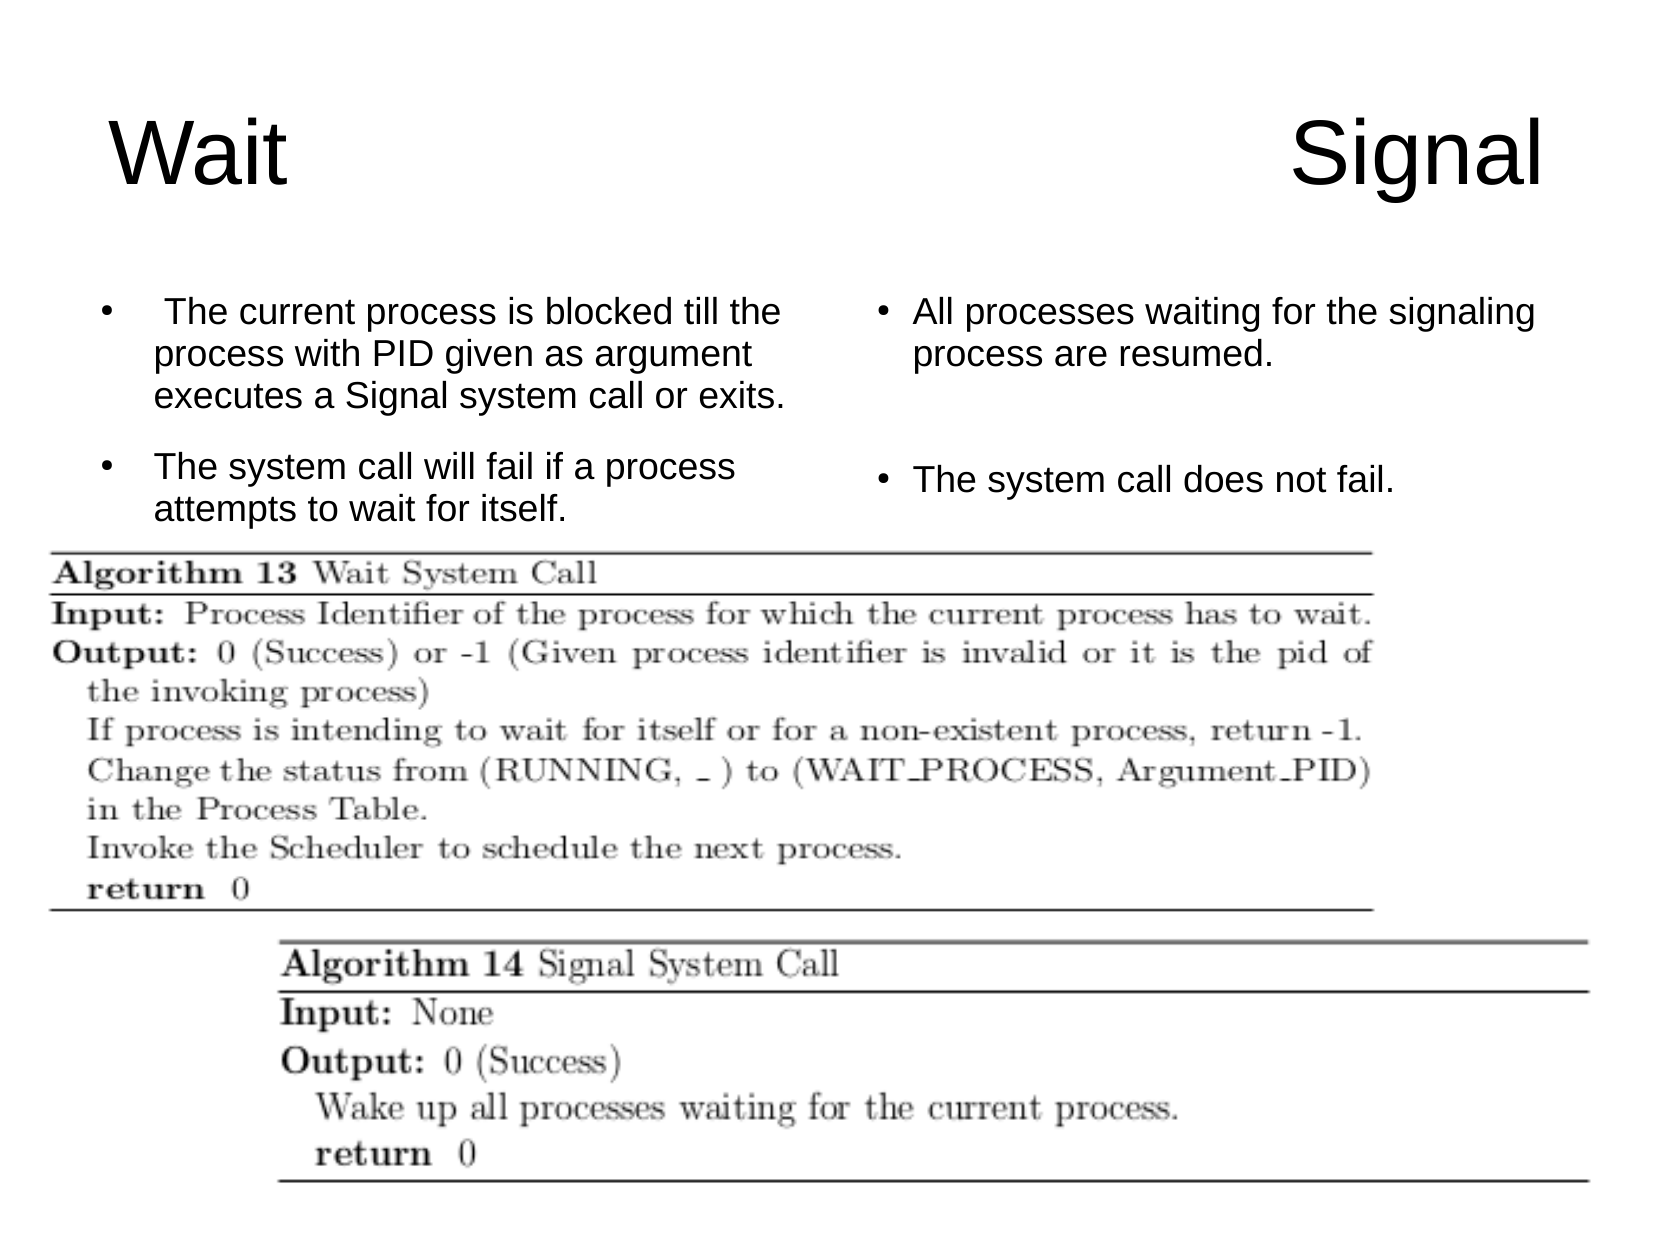

# Wait 														Signal
All processes waiting for the signaling process are resumed.
The system call does not fail.
 The current process is blocked till the process with PID given as argument executes a Signal system call or exits.
The system call will fail if a process attempts to wait for itself.